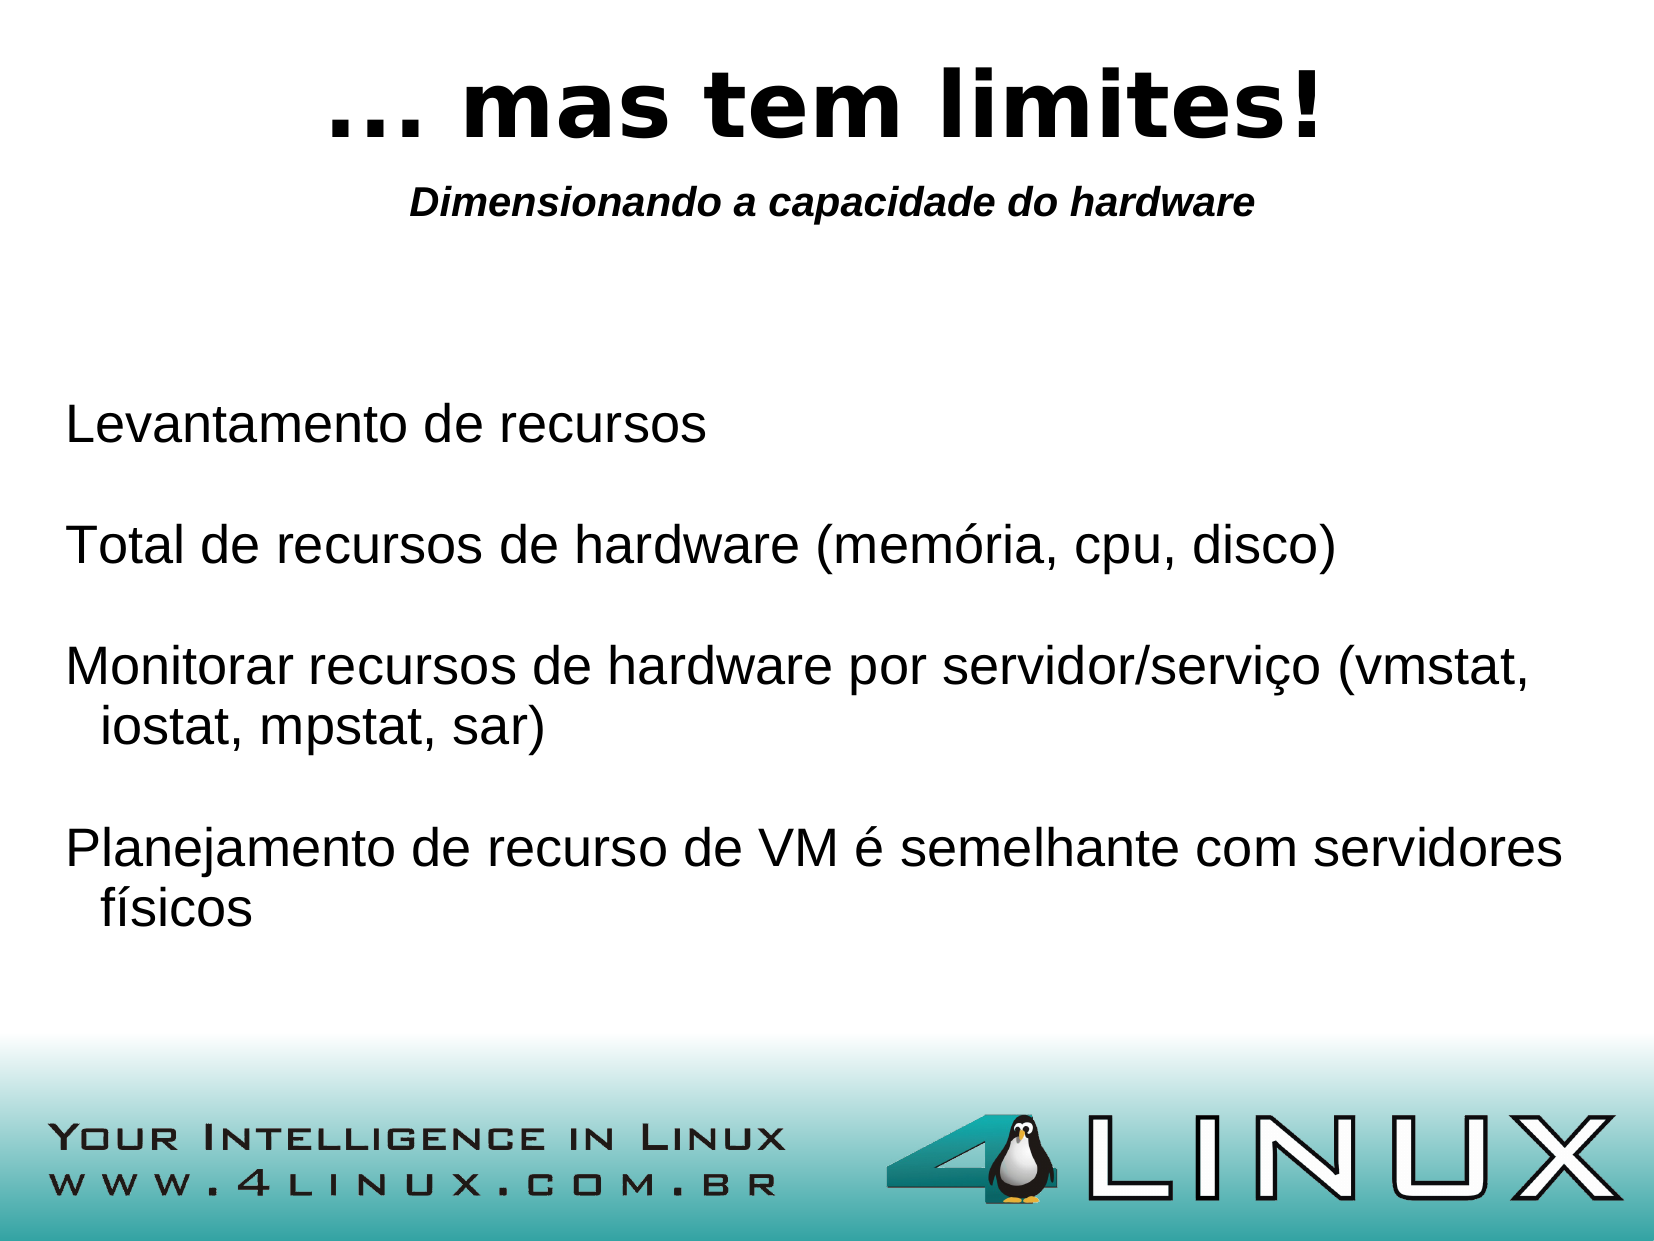

# ... mas tem limites!
Dimensionando a capacidade do hardware
Levantamento de recursos
Total de recursos de hardware (memória, cpu, disco)
Monitorar recursos de hardware por servidor/serviço (vmstat, iostat, mpstat, sar)
Planejamento de recurso de VM é semelhante com servidores físicos